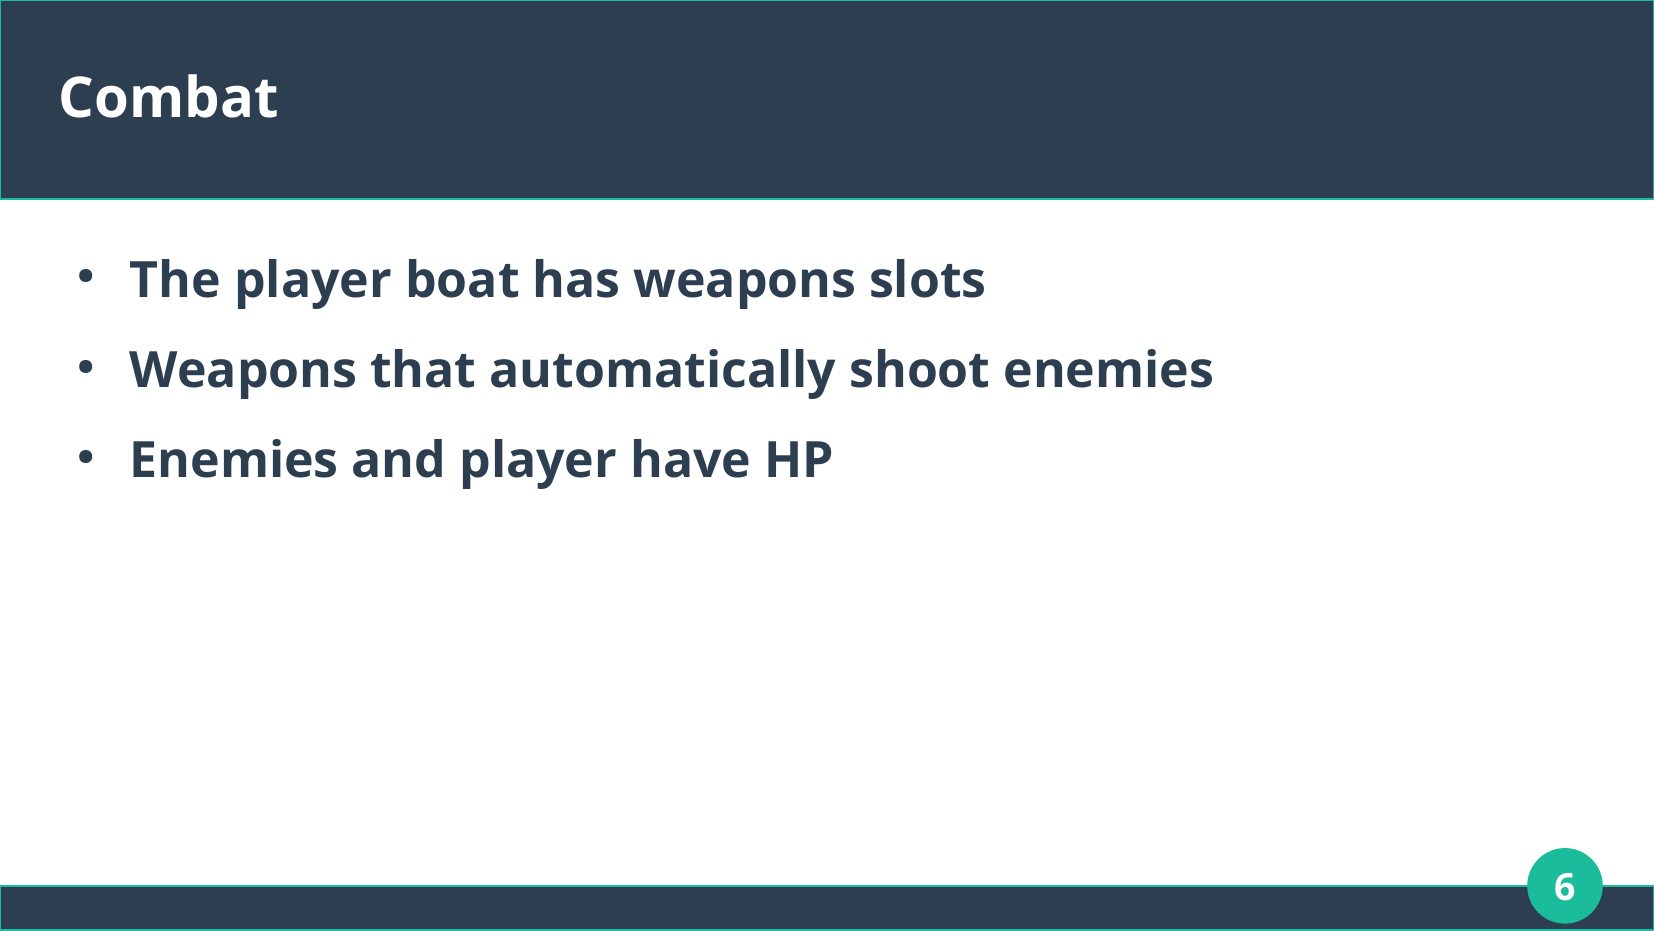

# Combat
The player boat has weapons slots
Weapons that automatically shoot enemies
Enemies and player have HP
6